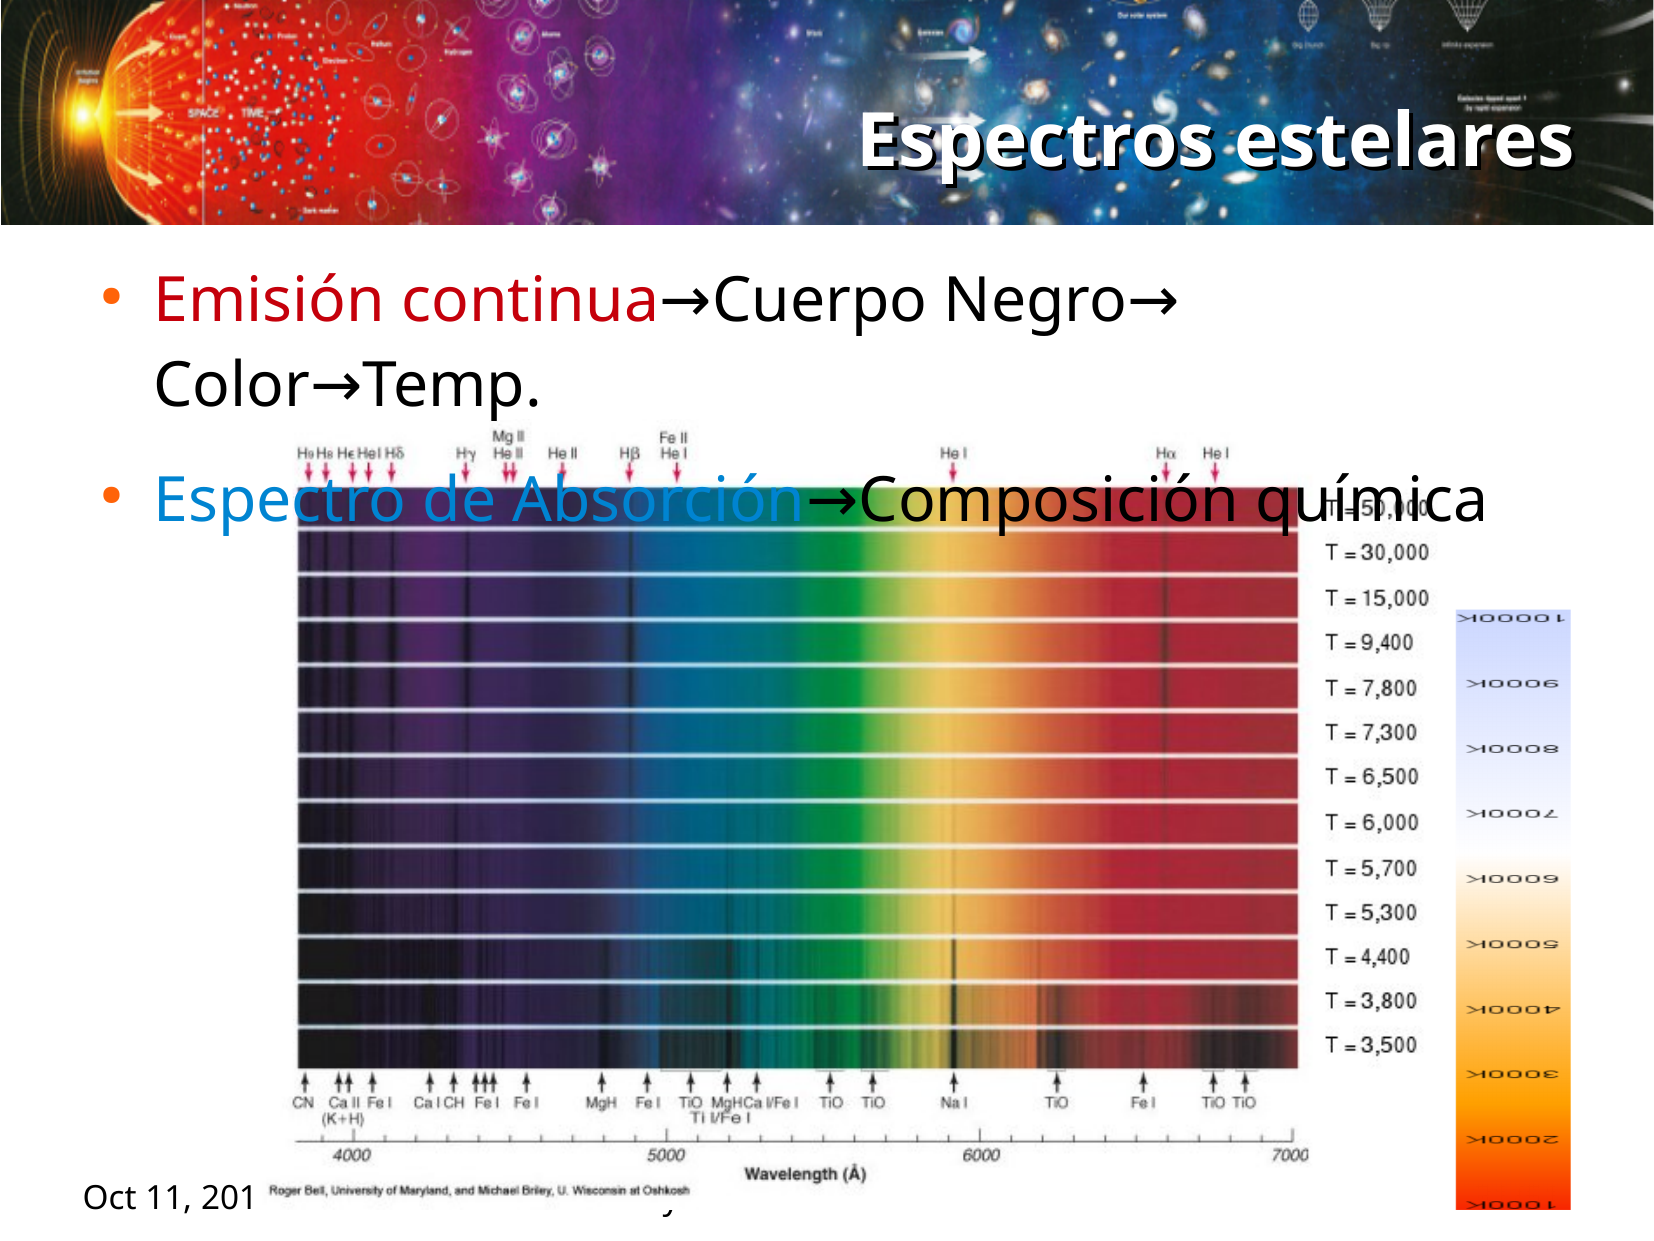

# Espectros estelares
Emisión continua→Cuerpo Negro→ Color→Temp.
Espectro de Absorción→Composición química
Oct 11, 2018
Asorey IPAC 2018 U02C04 09/16
31